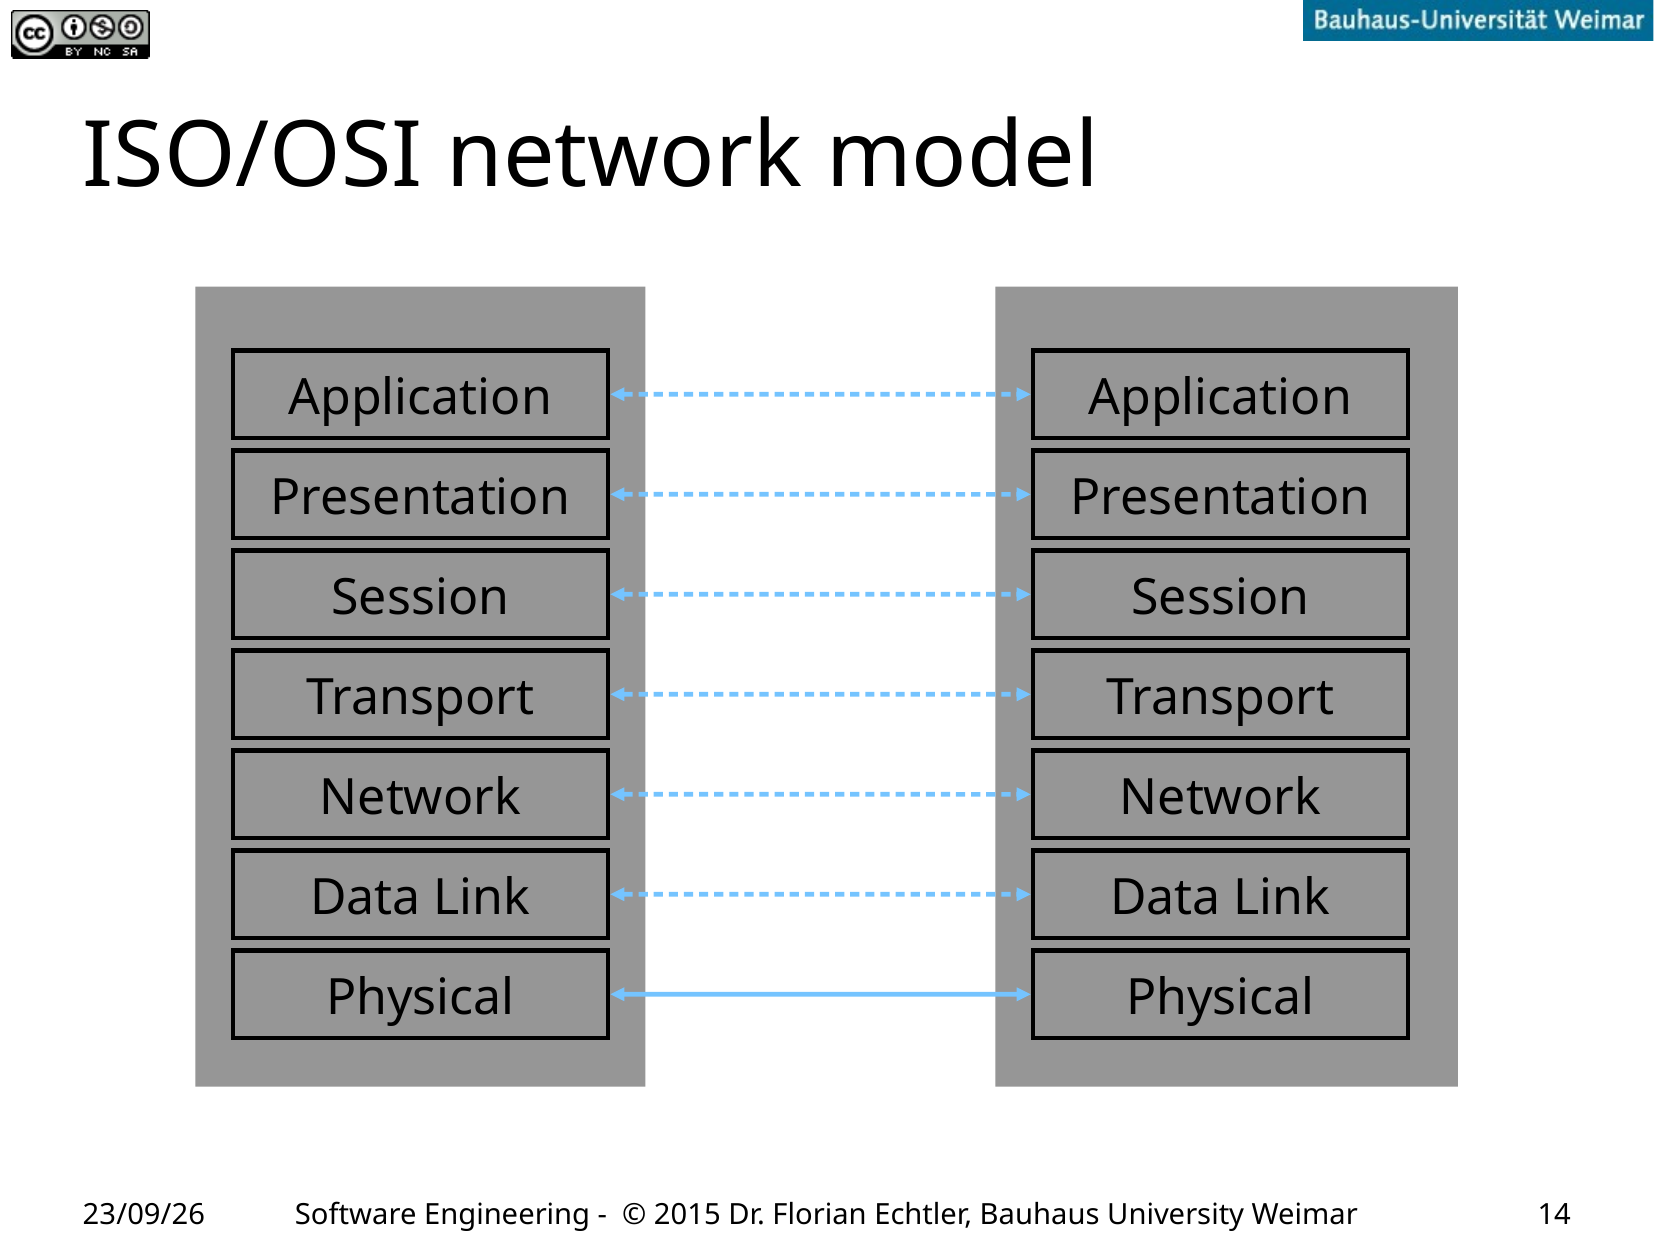

# ISO/OSI network model
Application
Application
Presentation
Presentation
Session
Session
Transport
Transport
Network
Network
Data Link
Data Link
Physical
Physical
Software Engineering - © 2015 Dr. Florian Echtler, Bauhaus University Weimar
14